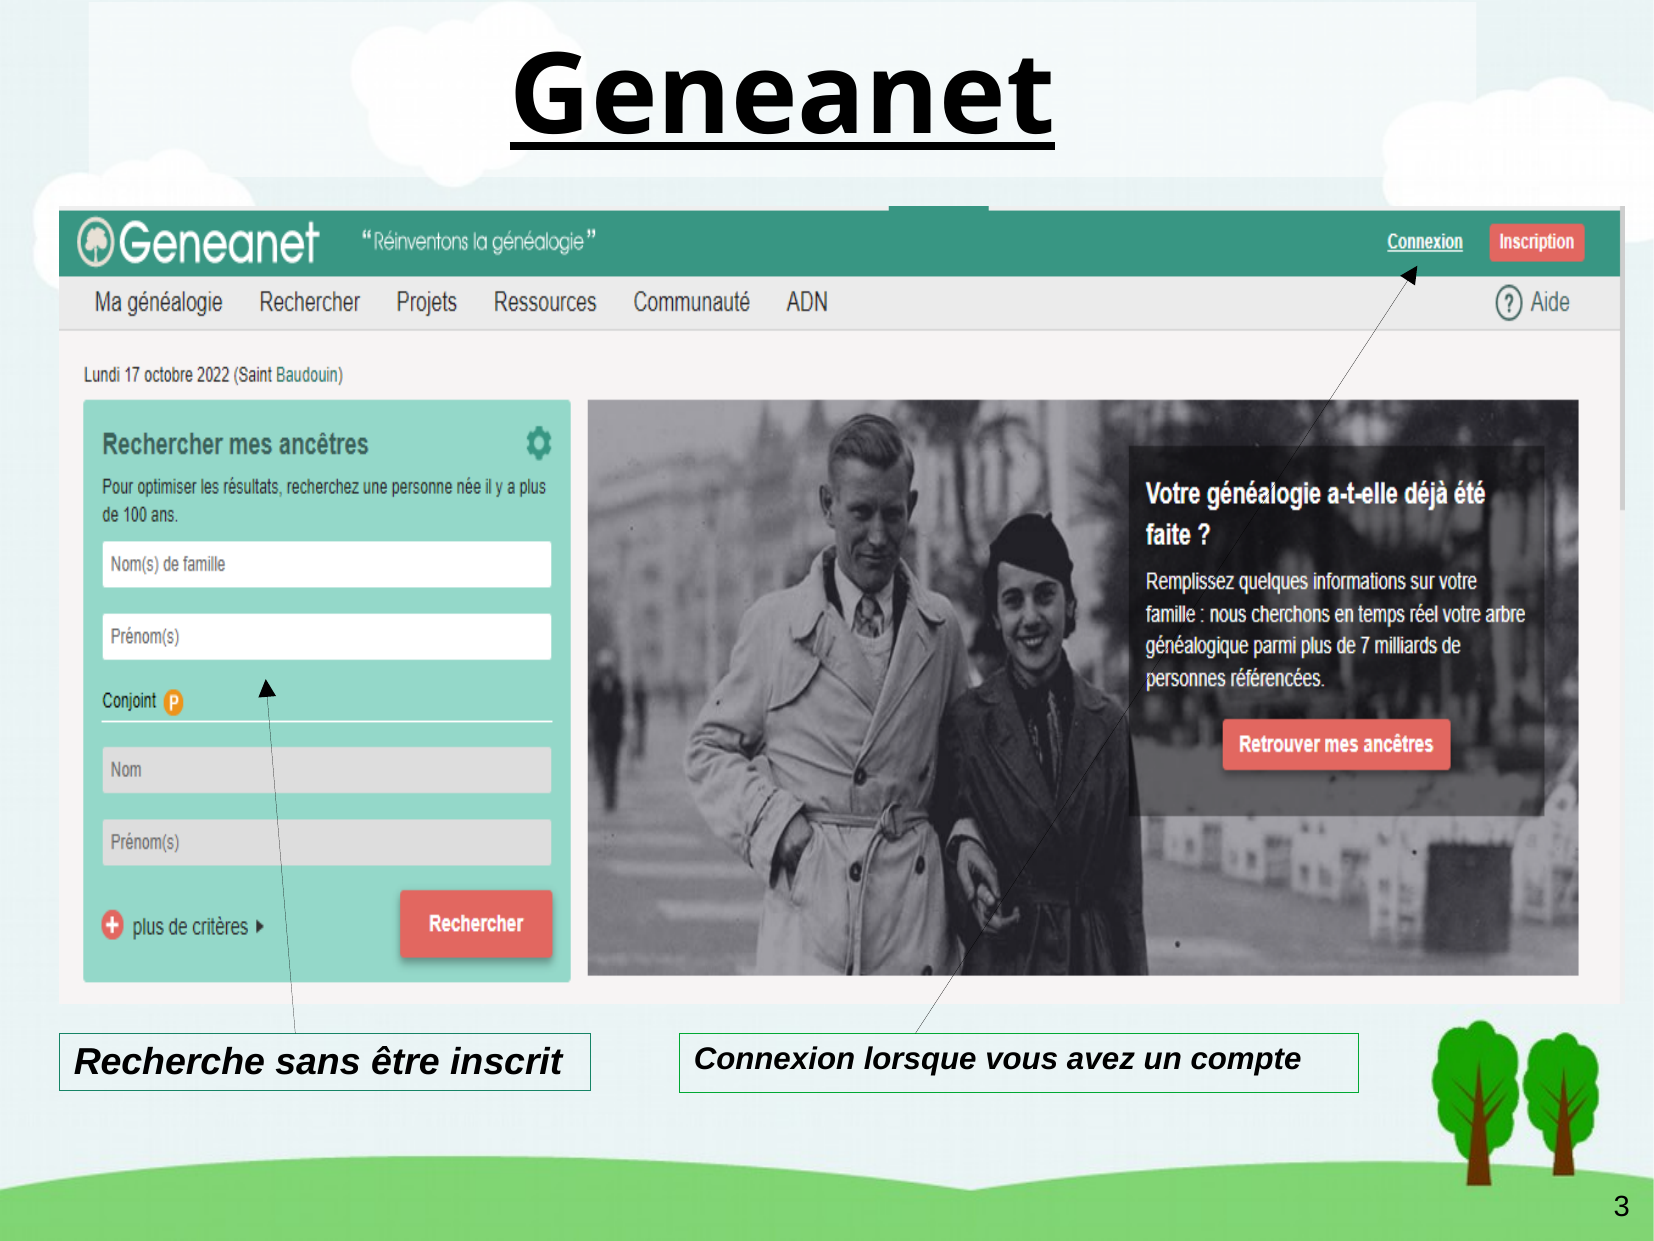

# Geneanet
Recherche sans être inscrit
Connexion lorsque vous avez un compte
3